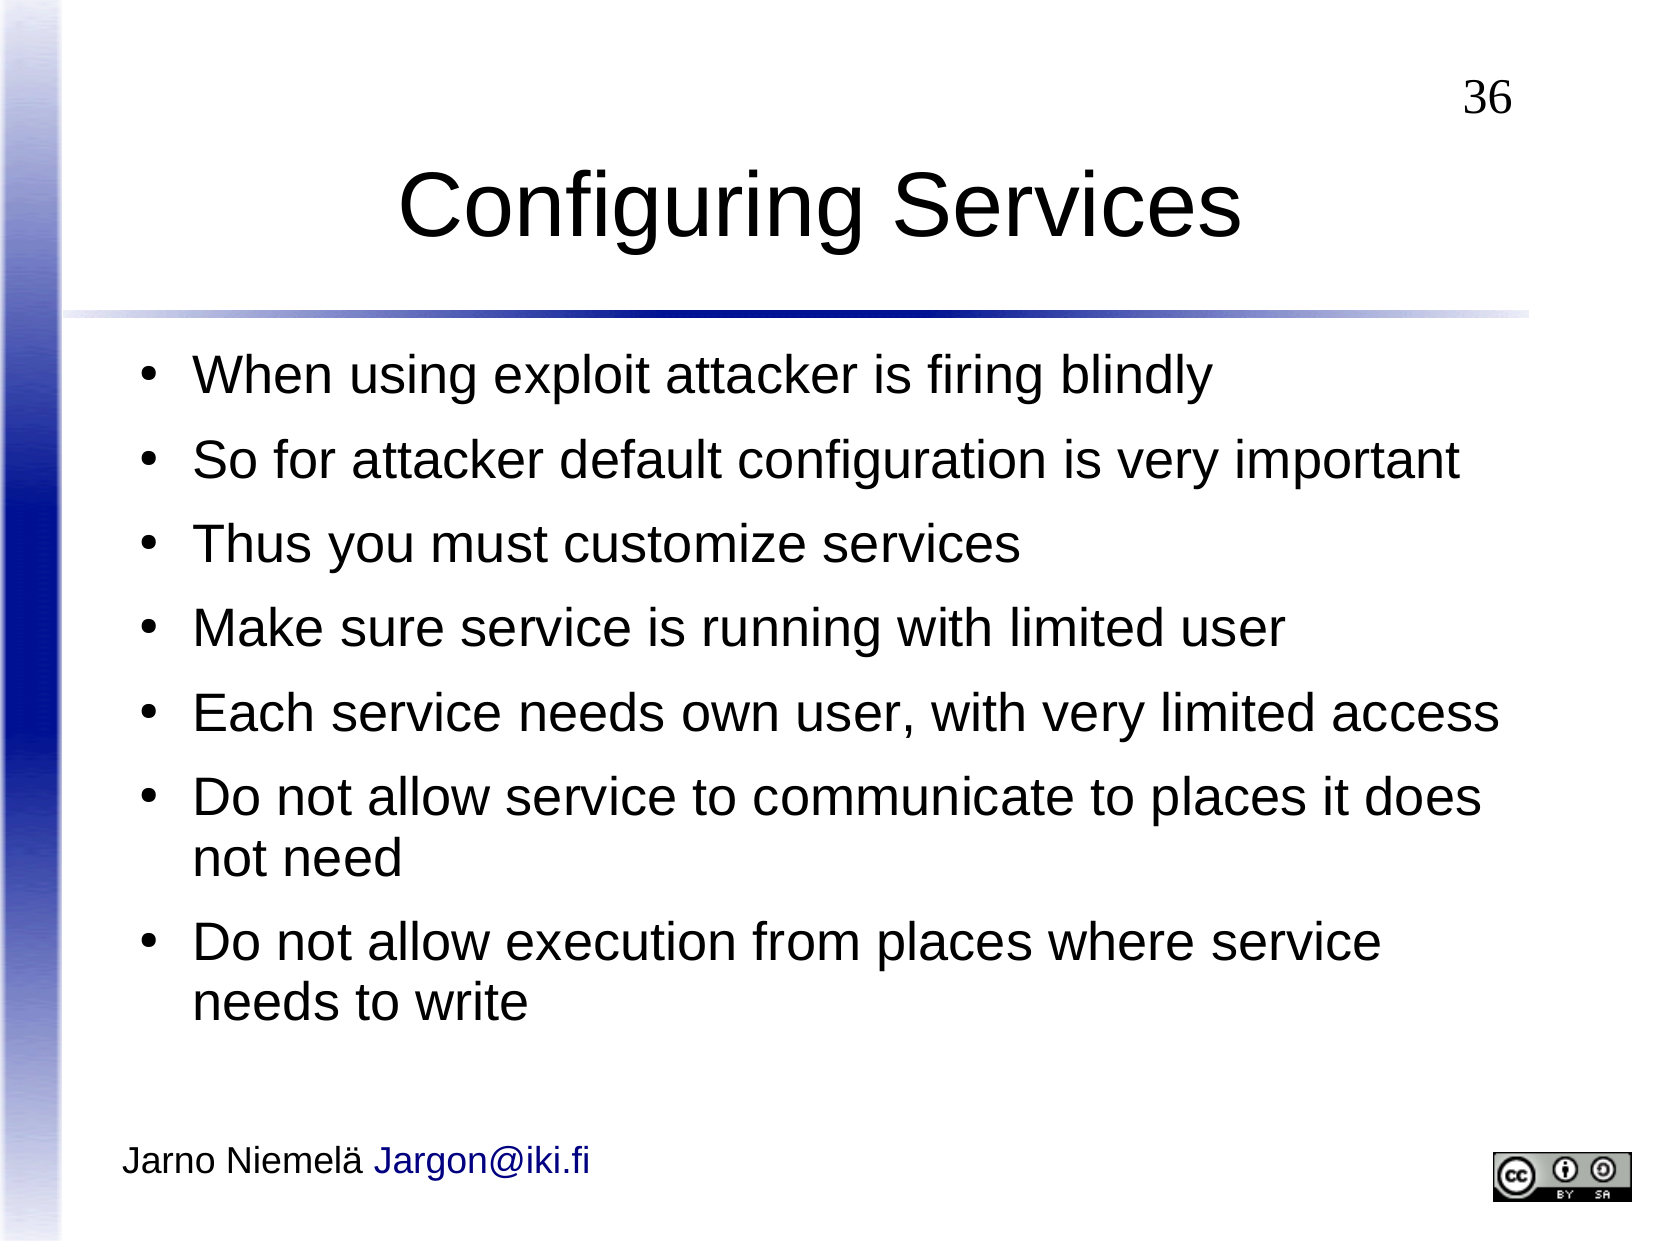

# Configuring Services
When using exploit attacker is firing blindly
So for attacker default configuration is very important
Thus you must customize services
Make sure service is running with limited user
Each service needs own user, with very limited access
Do not allow service to communicate to places it does not need
Do not allow execution from places where service needs to write